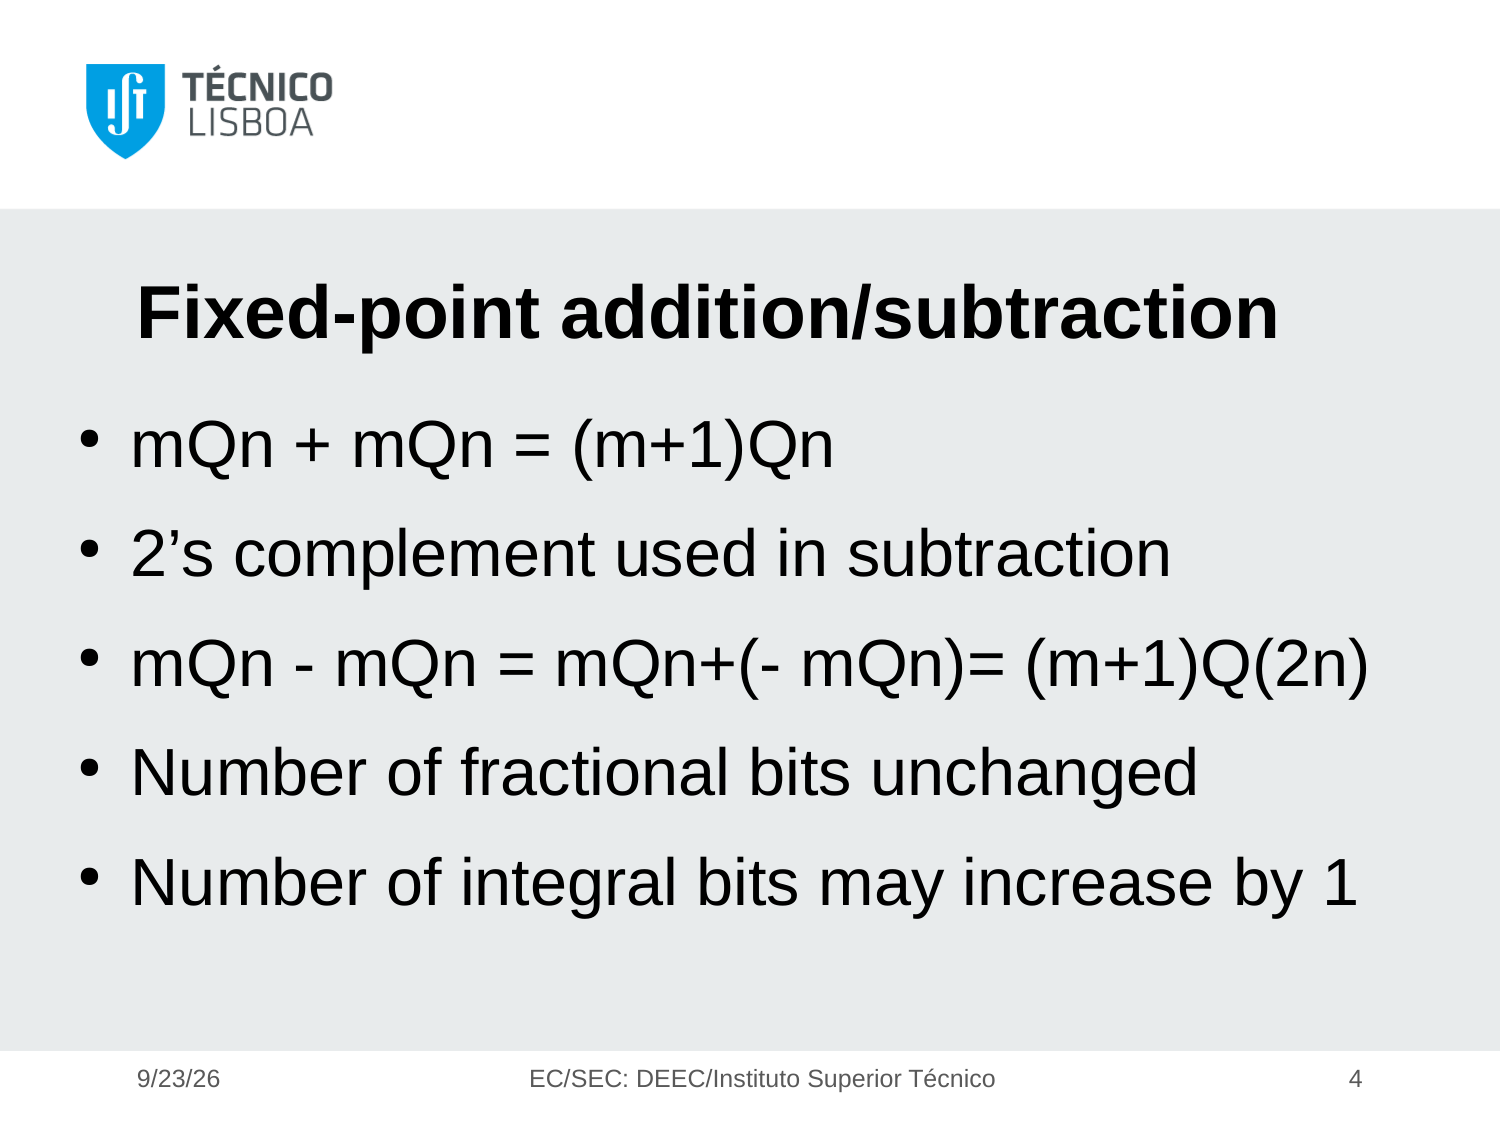

# Fixed-point addition/subtraction
mQn + mQn = (m+1)Qn
2’s complement used in subtraction
mQn - mQn = mQn+(- mQn)= (m+1)Q(2n)
Number of fractional bits unchanged
Number of integral bits may increase by 1
EC/SEC: DEEC/Instituto Superior Técnico